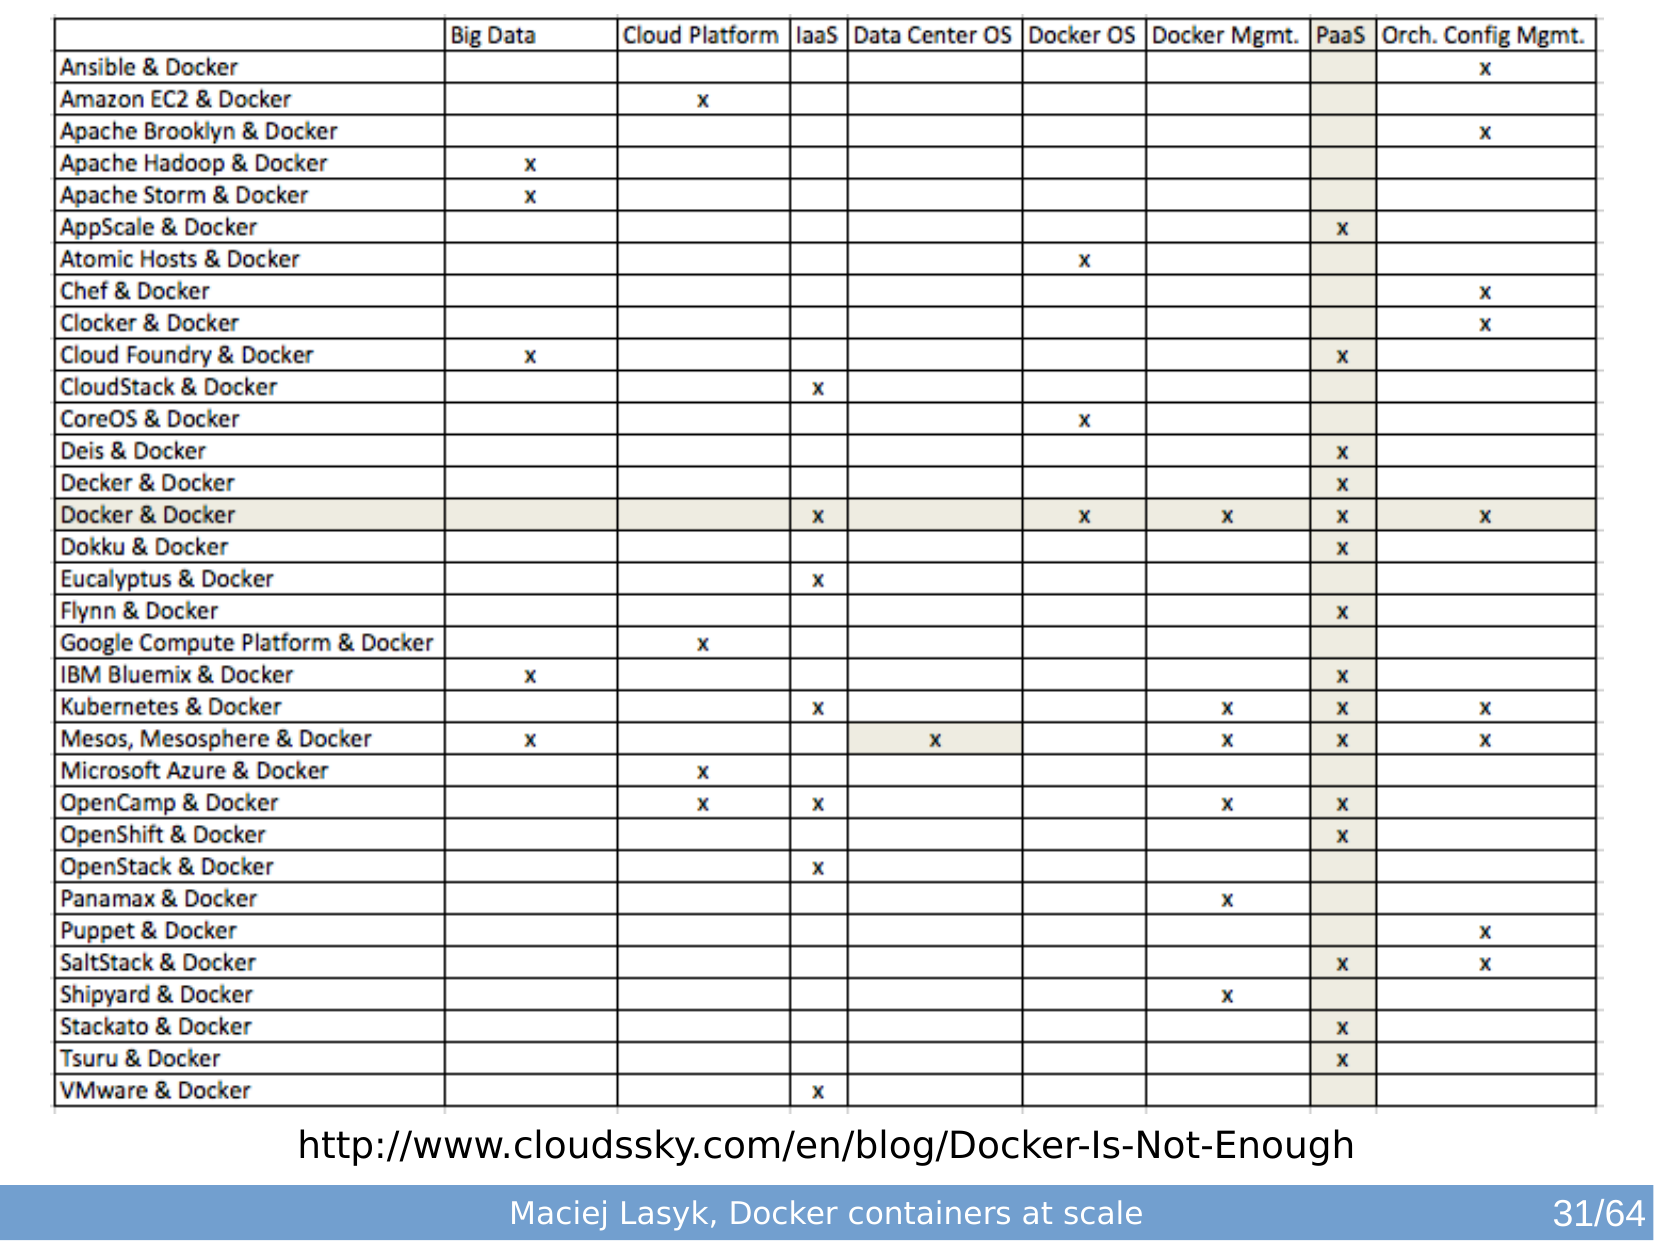

http://www.cloudssky.com/en/blog/Docker-Is-Not-Enough
 31/64
Maciej Lasyk, Docker containers at scale